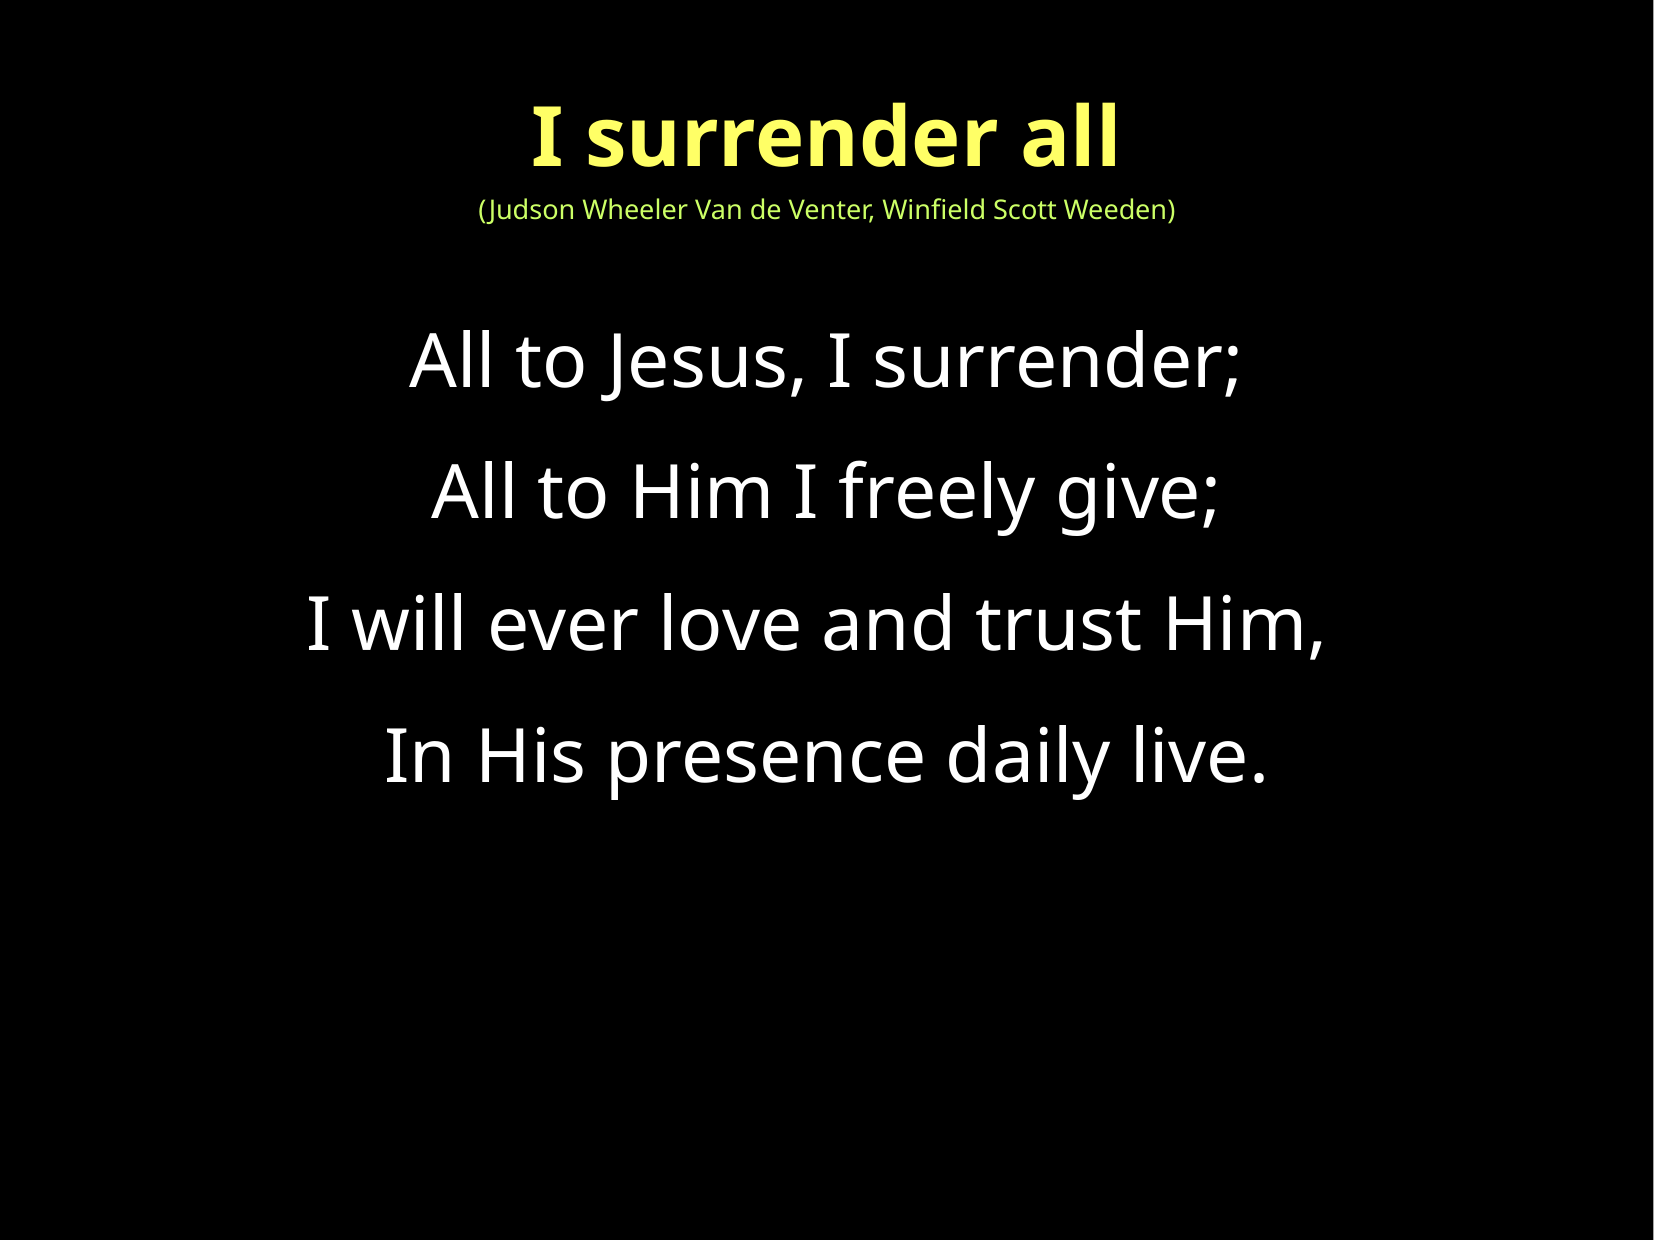

# I surrender all (Judson Wheeler Van de Venter, Winfield Scott Weeden)
All to Jesus, I surrender;
All to Him I freely give;
I will ever love and trust Him,
In His presence daily live.